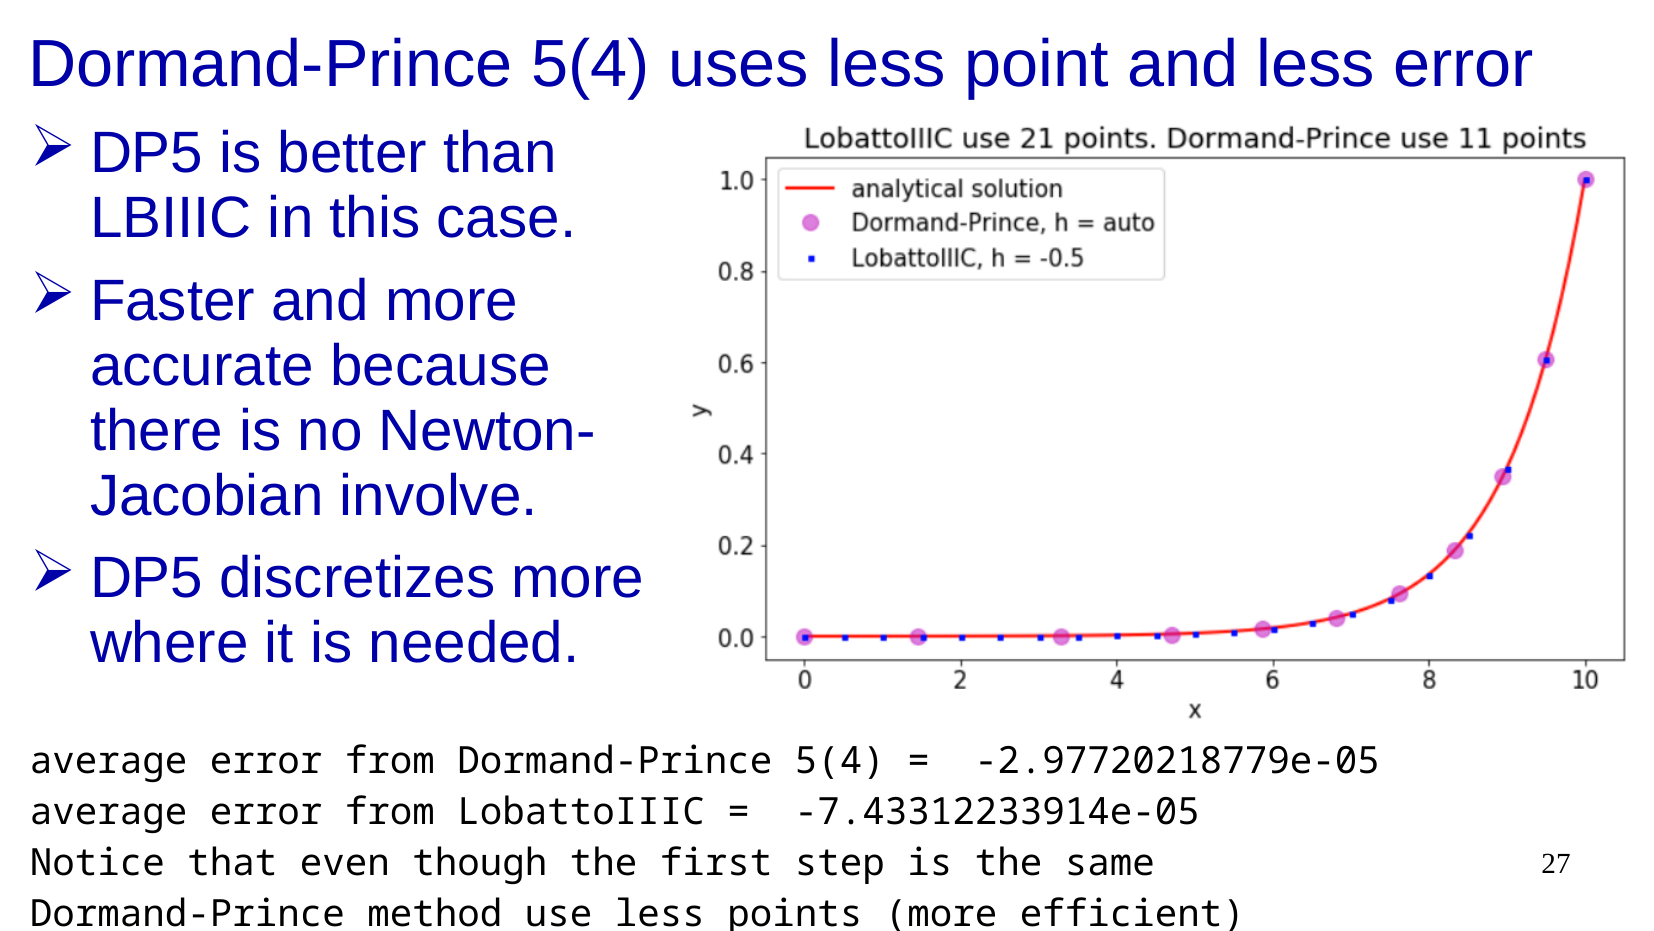

# Dormand-Prince 5(4) uses less point and less error
DP5 is better than LBIIIC in this case.
Faster and more accurate because there is no Newton-Jacobian involve.
DP5 discretizes more where it is needed.
average error from Dormand-Prince 5(4) = -2.97720218779e-05
average error from LobattoIIIC = -7.43312233914e-05
Notice that even though the first step is the same
Dormand-Prince method use less points (more efficient)
27